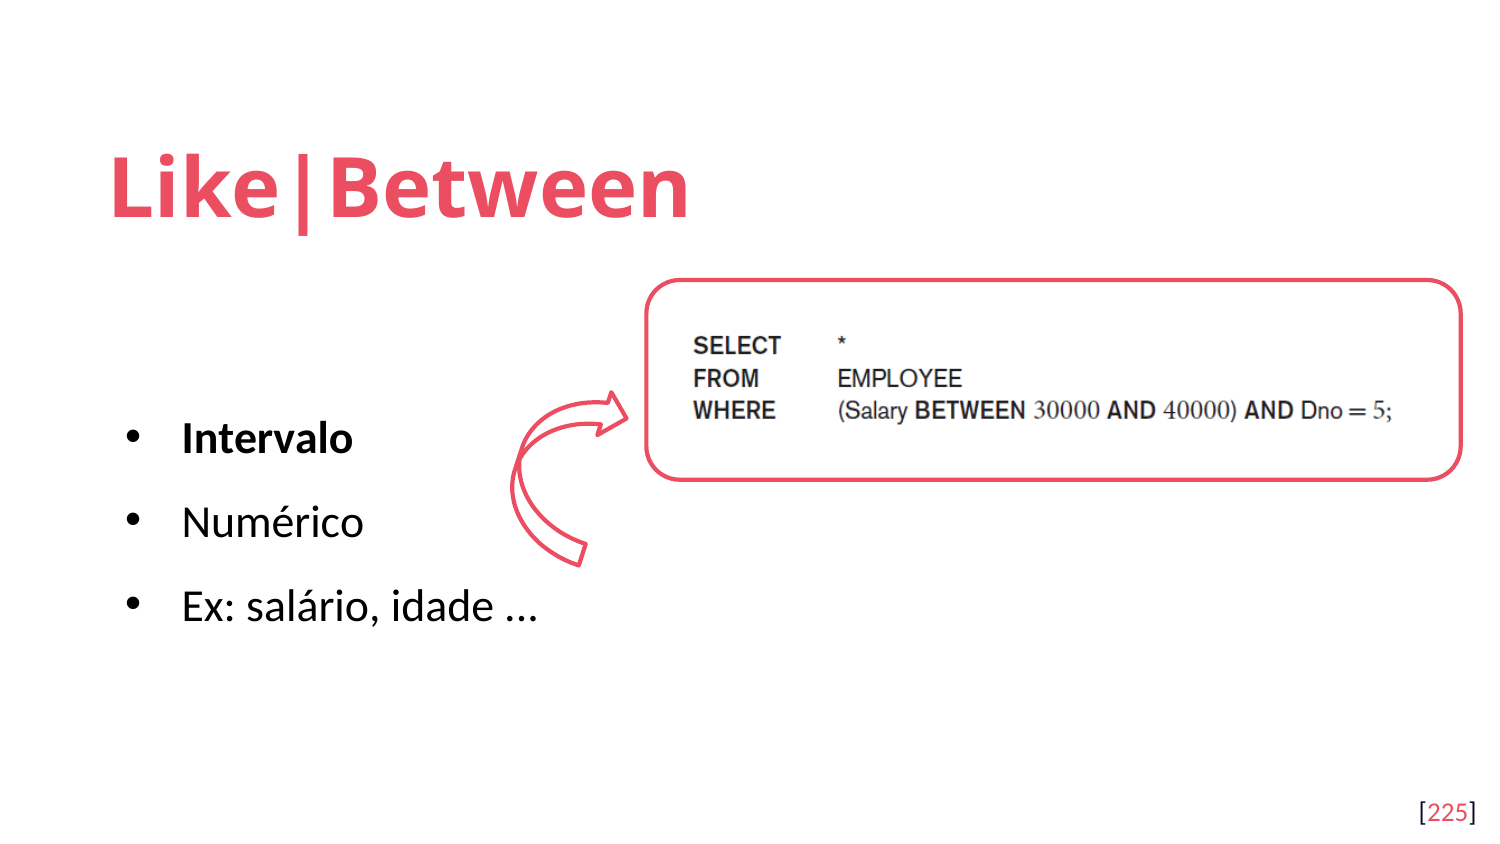

Like|Between
Intervalo
Numérico
Ex: salário, idade ...